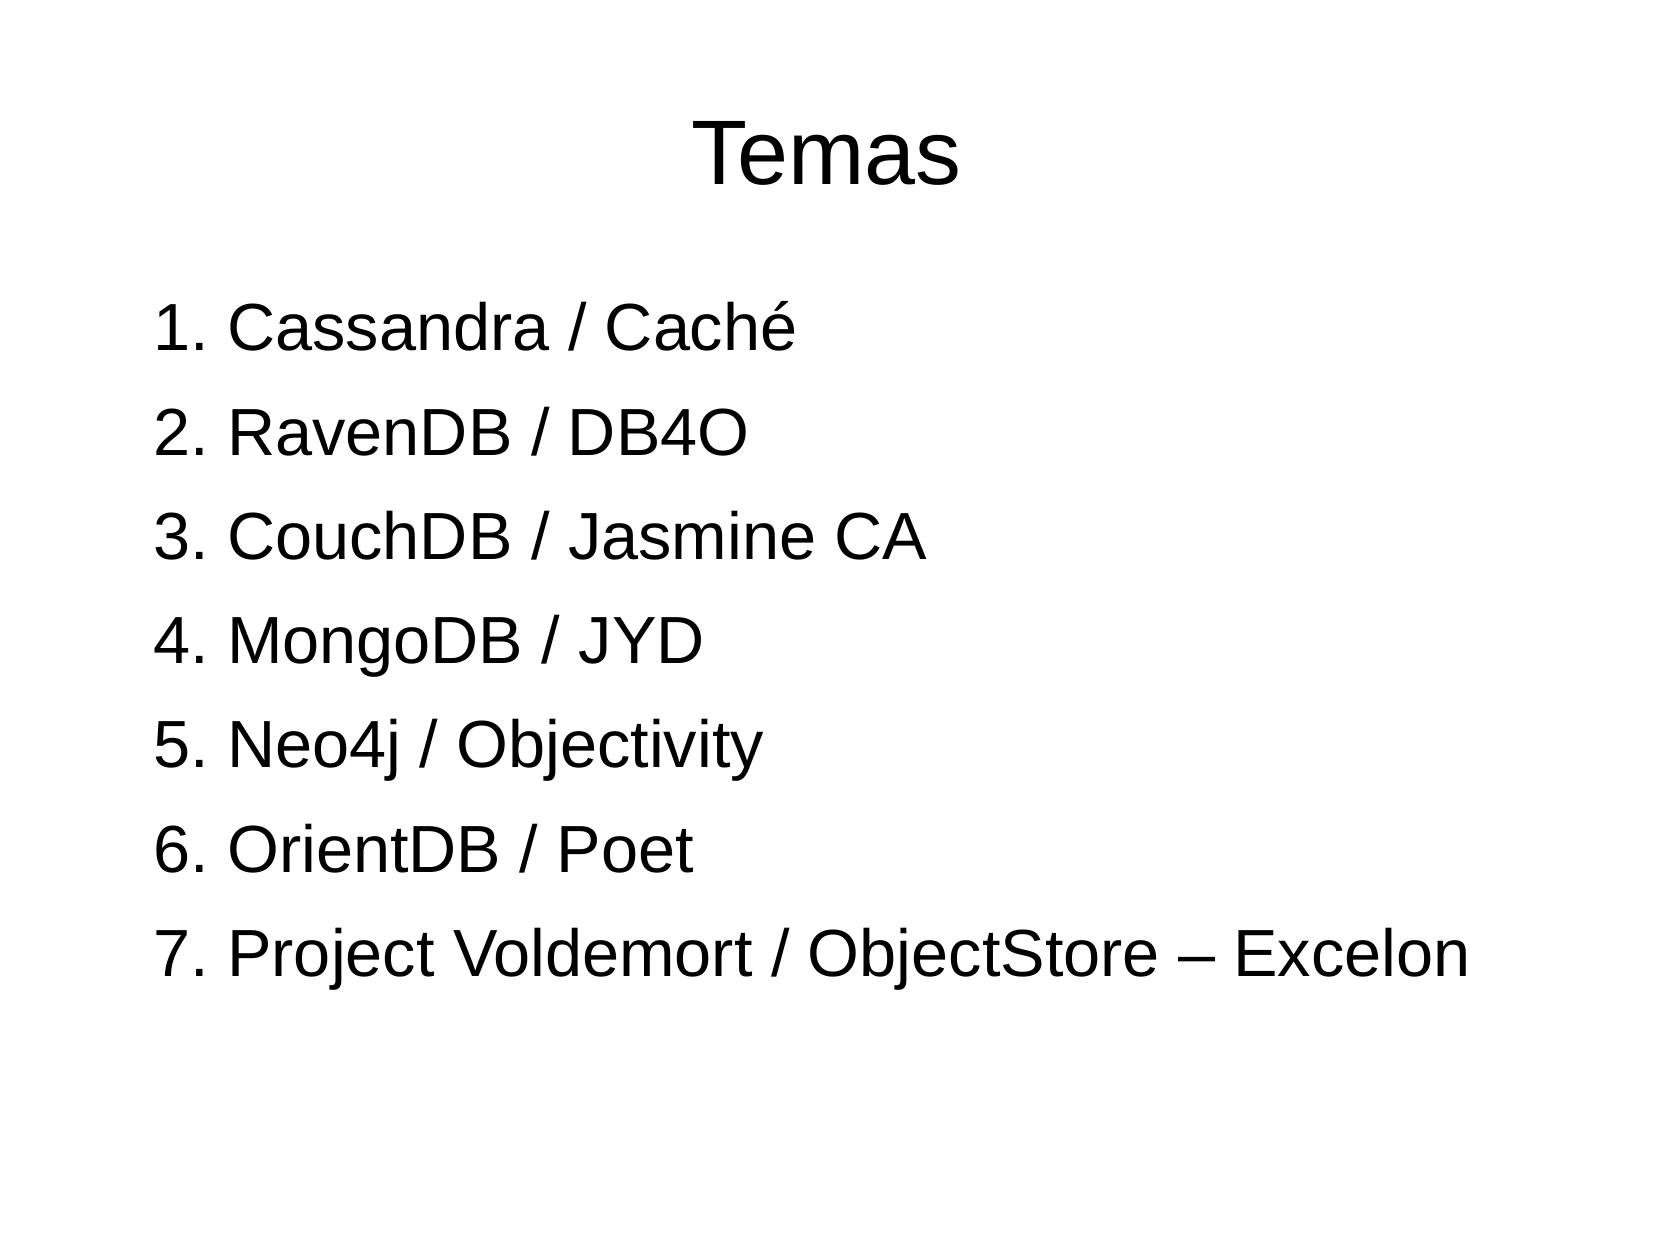

# Temas
1. Cassandra / Caché
2. RavenDB / DB4O
3. CouchDB / Jasmine CA
4. MongoDB / JYD
5. Neo4j / Objectivity
6. OrientDB / Poet
7. Project Voldemort / ObjectStore – Excelon